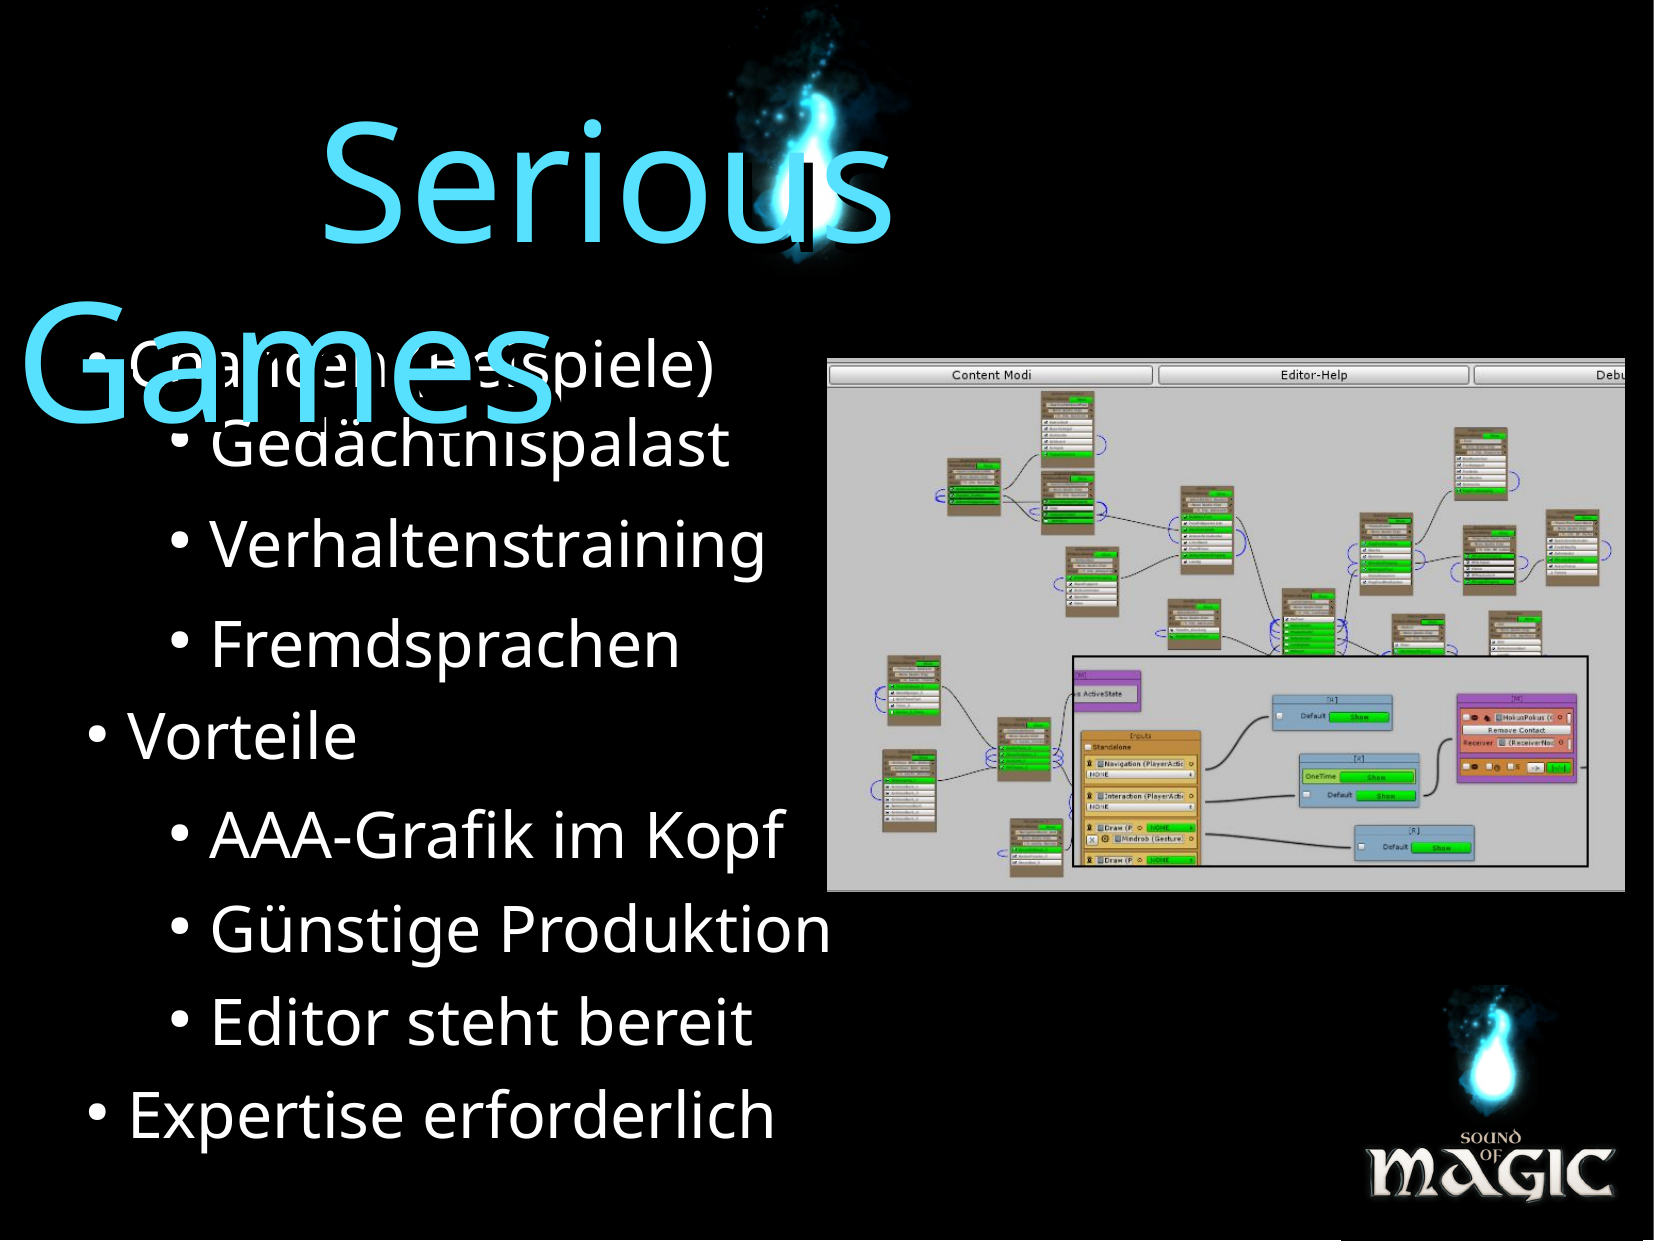

Serious Games
# Chancen (Beispiele)
Gedächtnispalast
Verhaltenstraining
Fremdsprachen
Vorteile
AAA-Grafik im Kopf
Günstige Produktion
Editor steht bereit
Expertise erforderlich